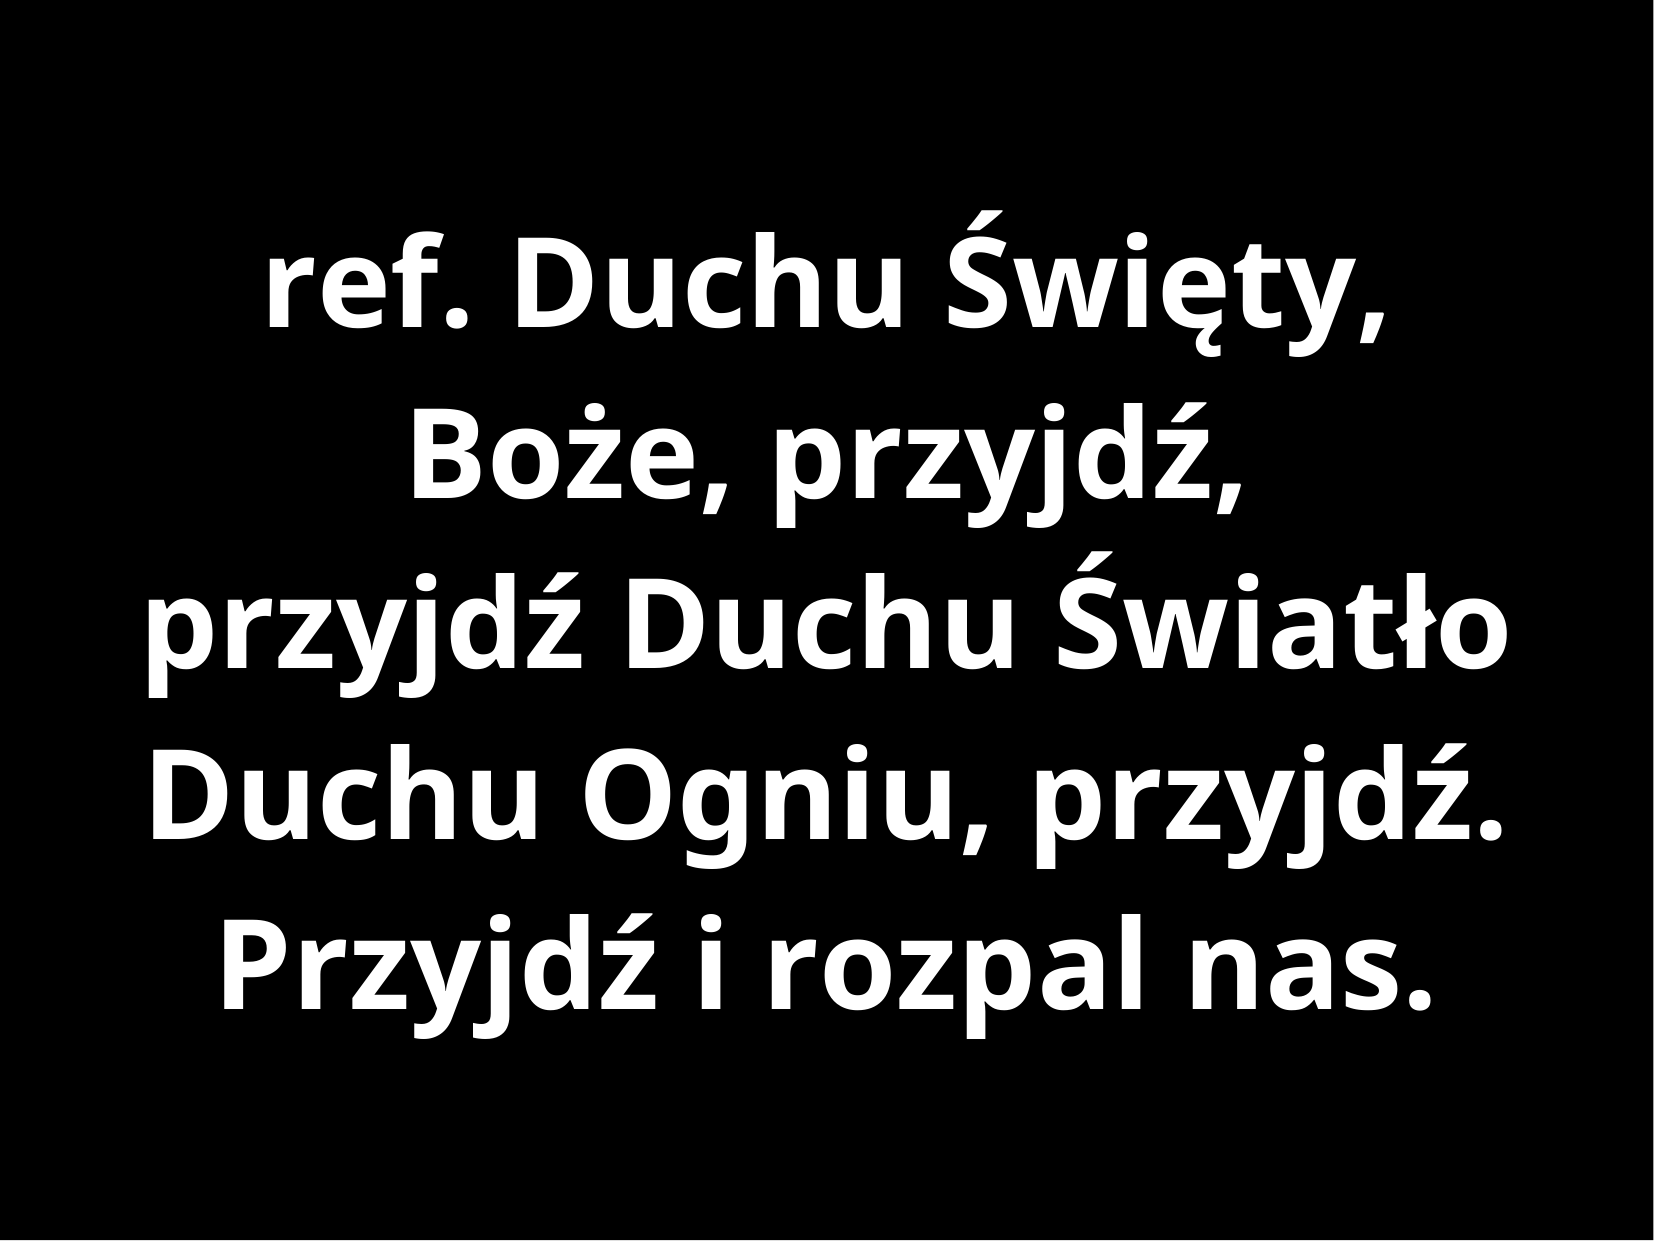

# ref. Duchu Święty, Boże, przyjdź, przyjdź Duchu Światło Duchu Ogniu, przyjdź. Przyjdź i rozpal nas.